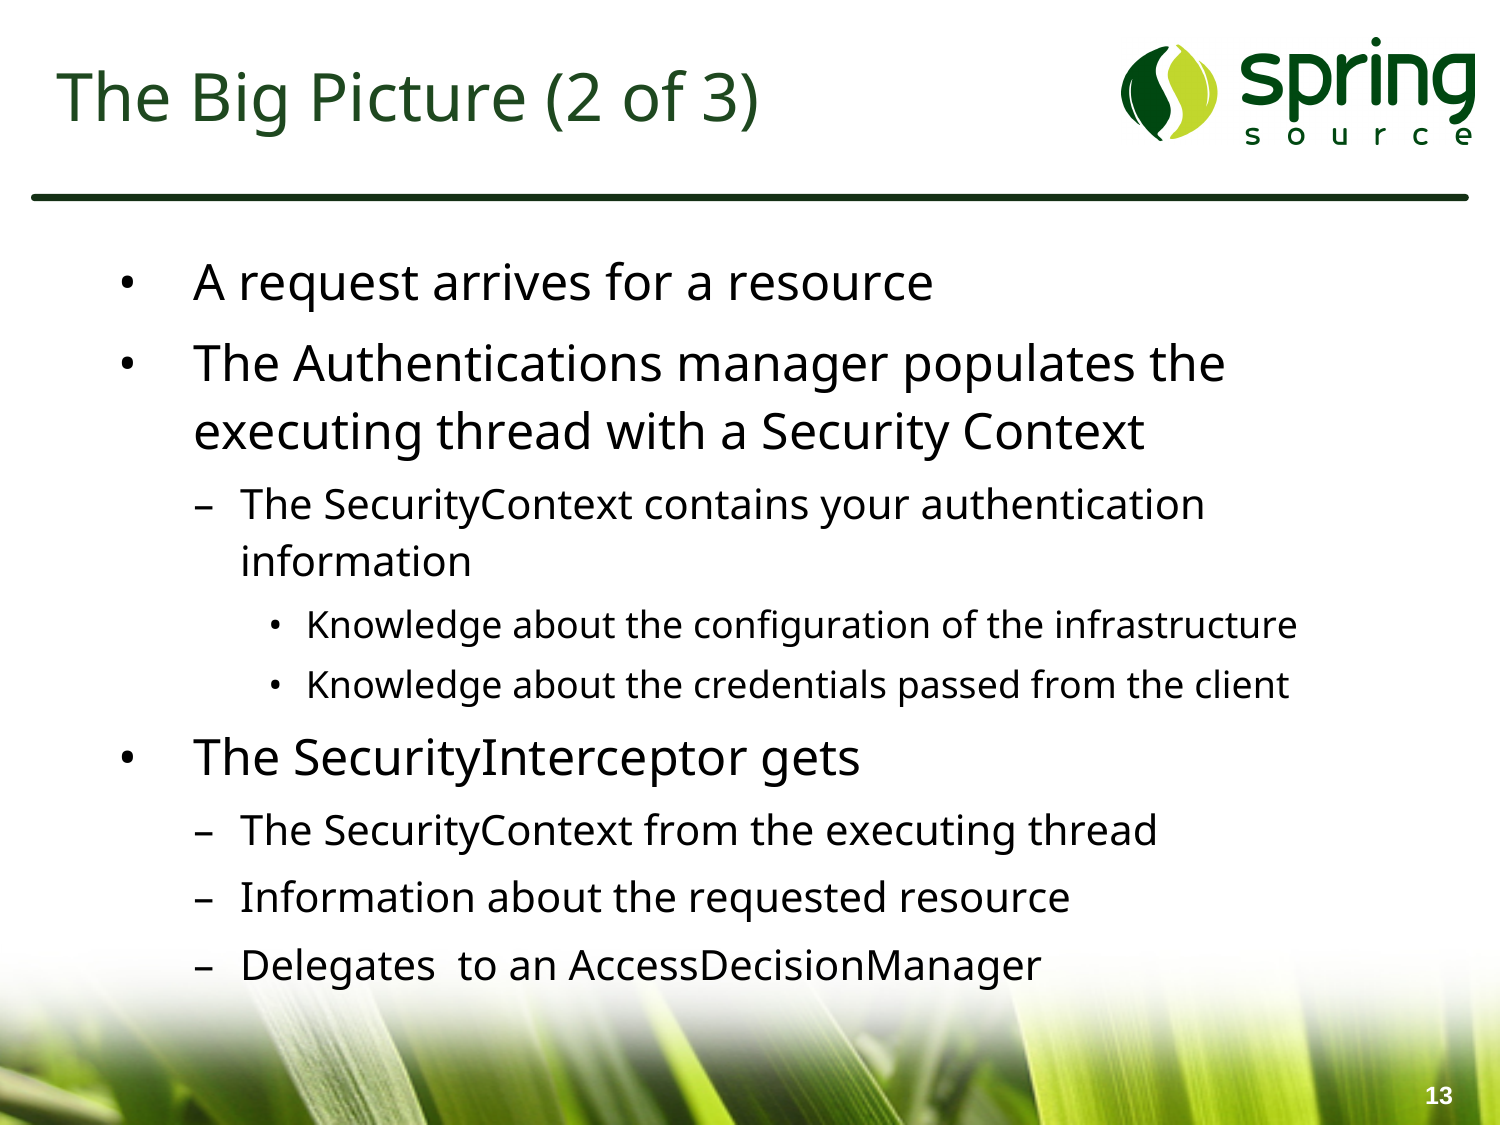

# The Big Picture (2 of 3)
A request arrives for a resource
The Authentications manager populates the executing thread with a Security Context
The SecurityContext contains your authentication information
Knowledge about the configuration of the infrastructure
Knowledge about the credentials passed from the client
The SecurityInterceptor gets
The SecurityContext from the executing thread
Information about the requested resource
Delegates to an AccessDecisionManager